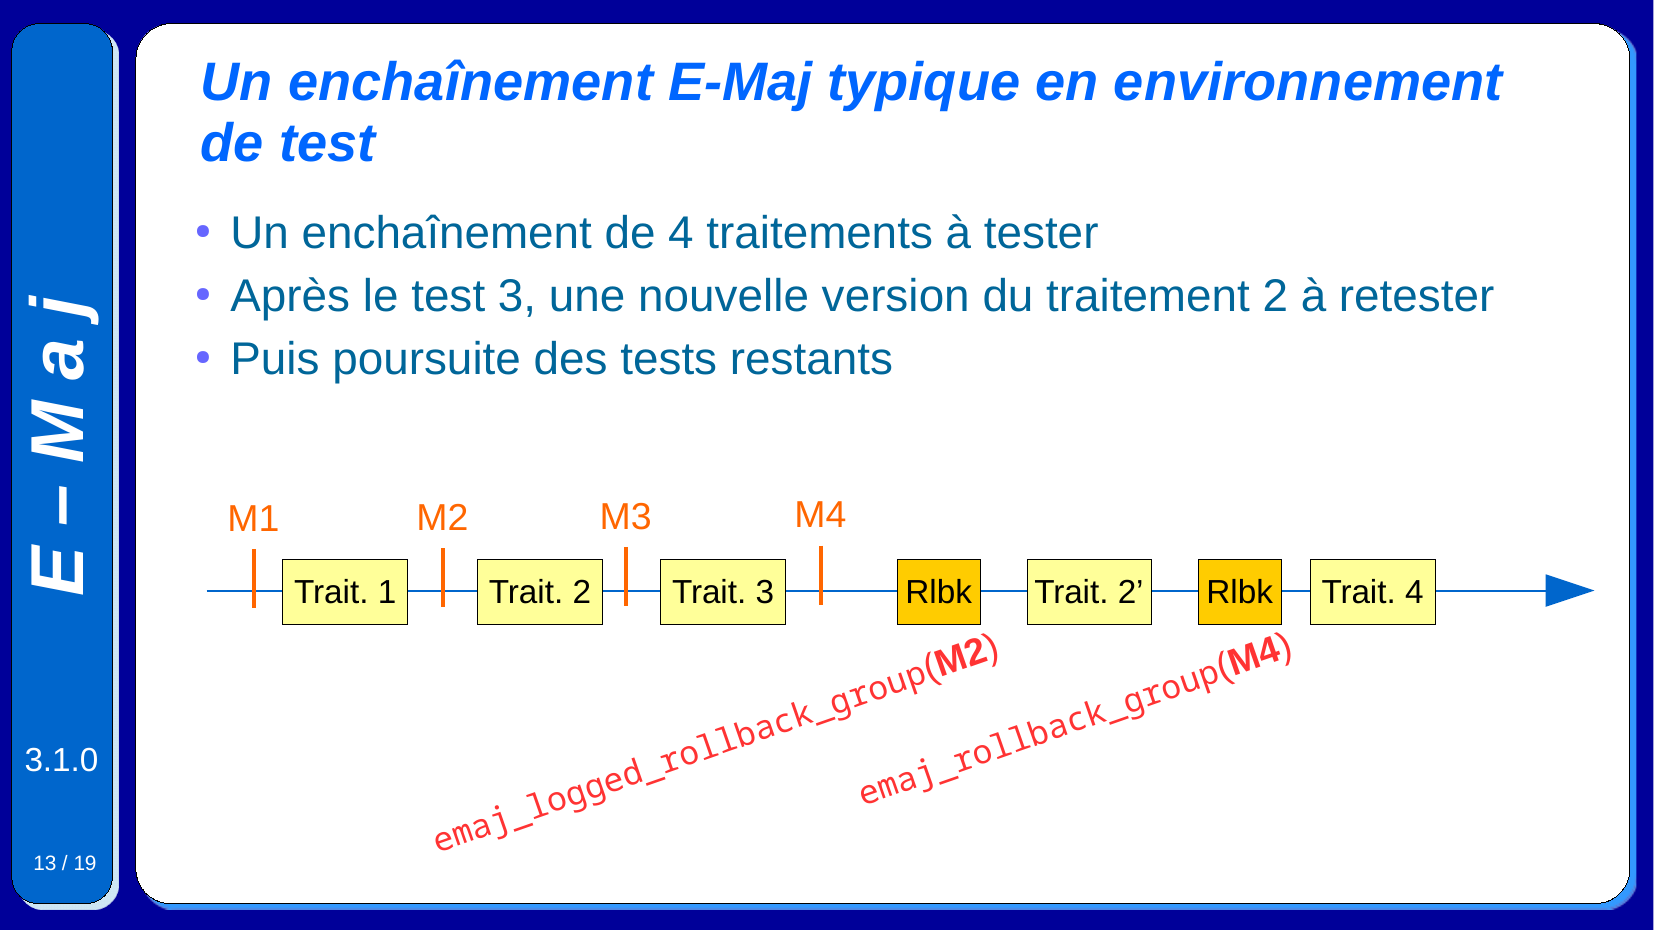

# Un enchaînement E-Maj typique en environnement de test
Un enchaînement de 4 traitements à tester
Après le test 3, une nouvelle version du traitement 2 à retester
Puis poursuite des tests restants
M4
M3
M2
M1
Trait. 1
Trait. 2
Trait. 3
Rlbk
Trait. 2’
Rlbk
Trait. 4
emaj_rollback_group(M4)
emaj_logged_rollback_group(M2)